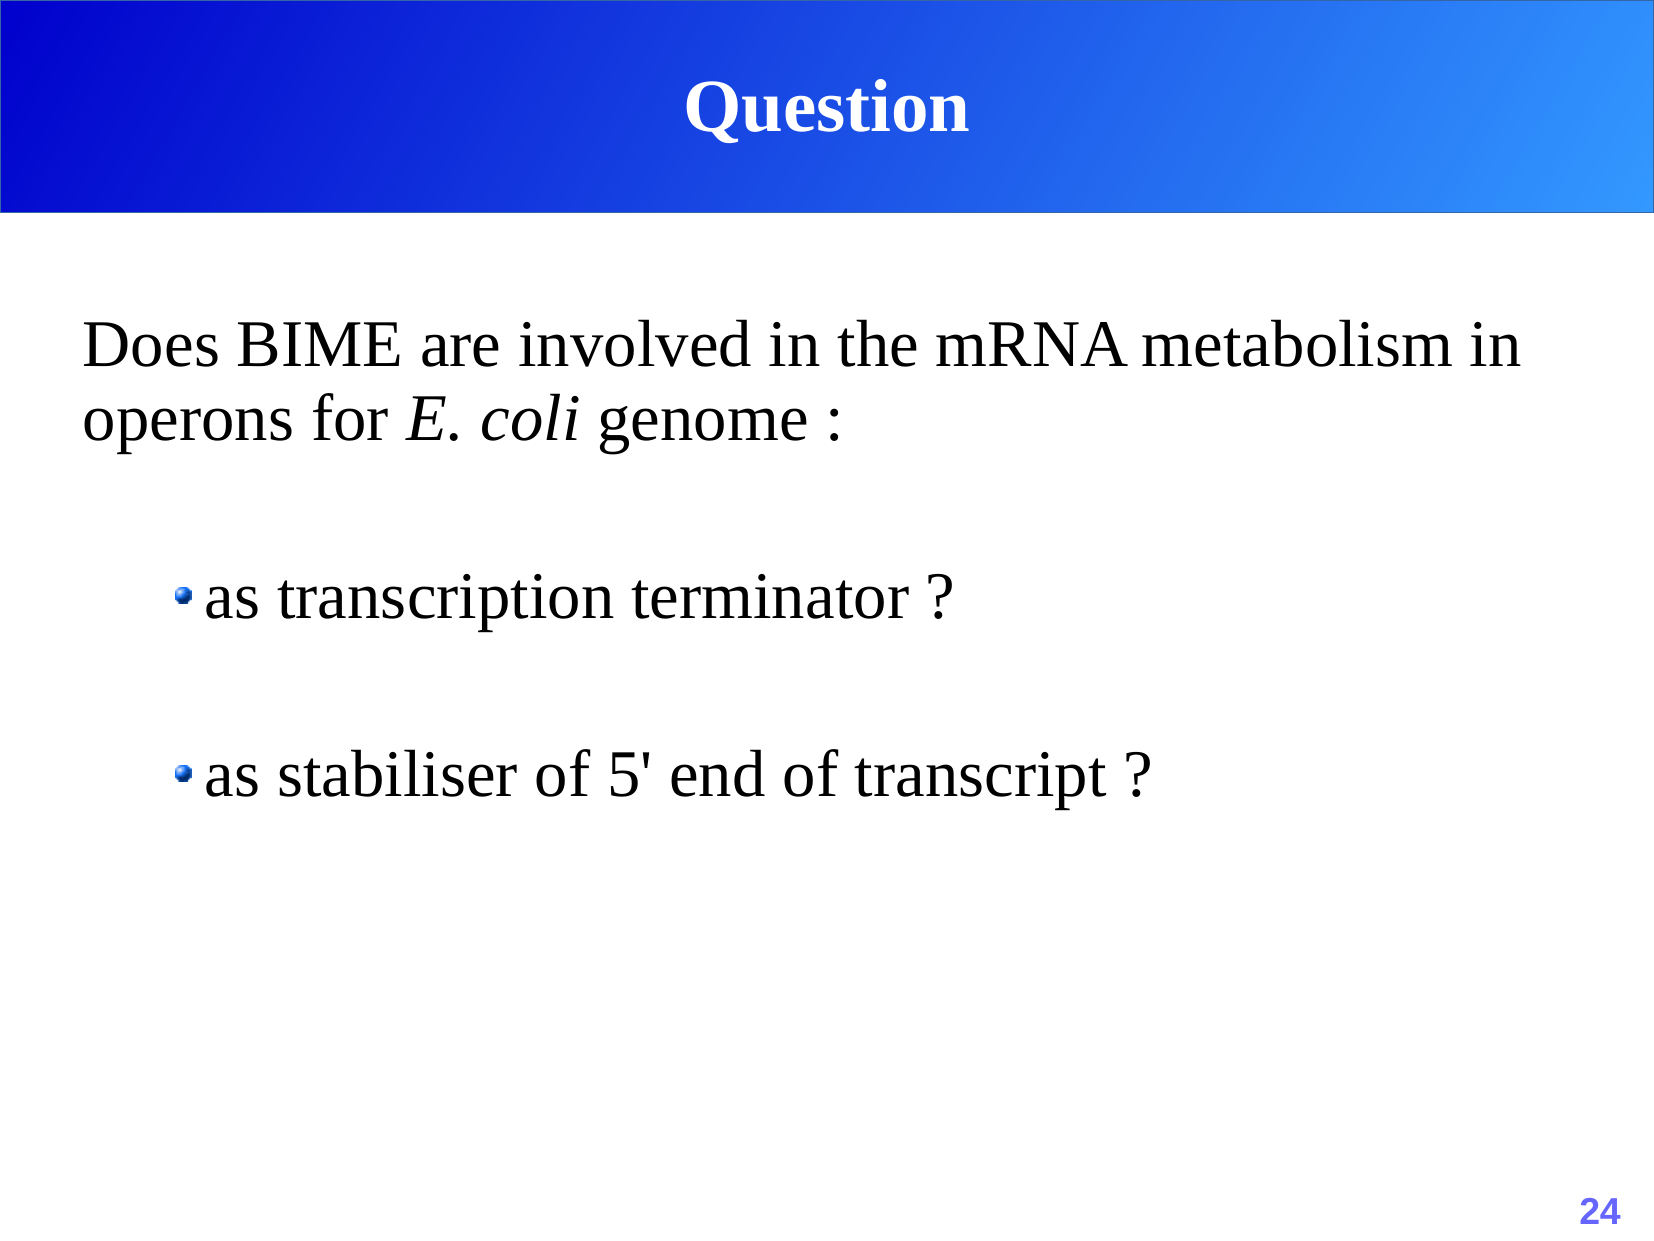

# Question
Does BIME are involved in the mRNA metabolism in operons for E. coli genome :
as transcription terminator ?
as stabiliser of 5' end of transcript ?
24